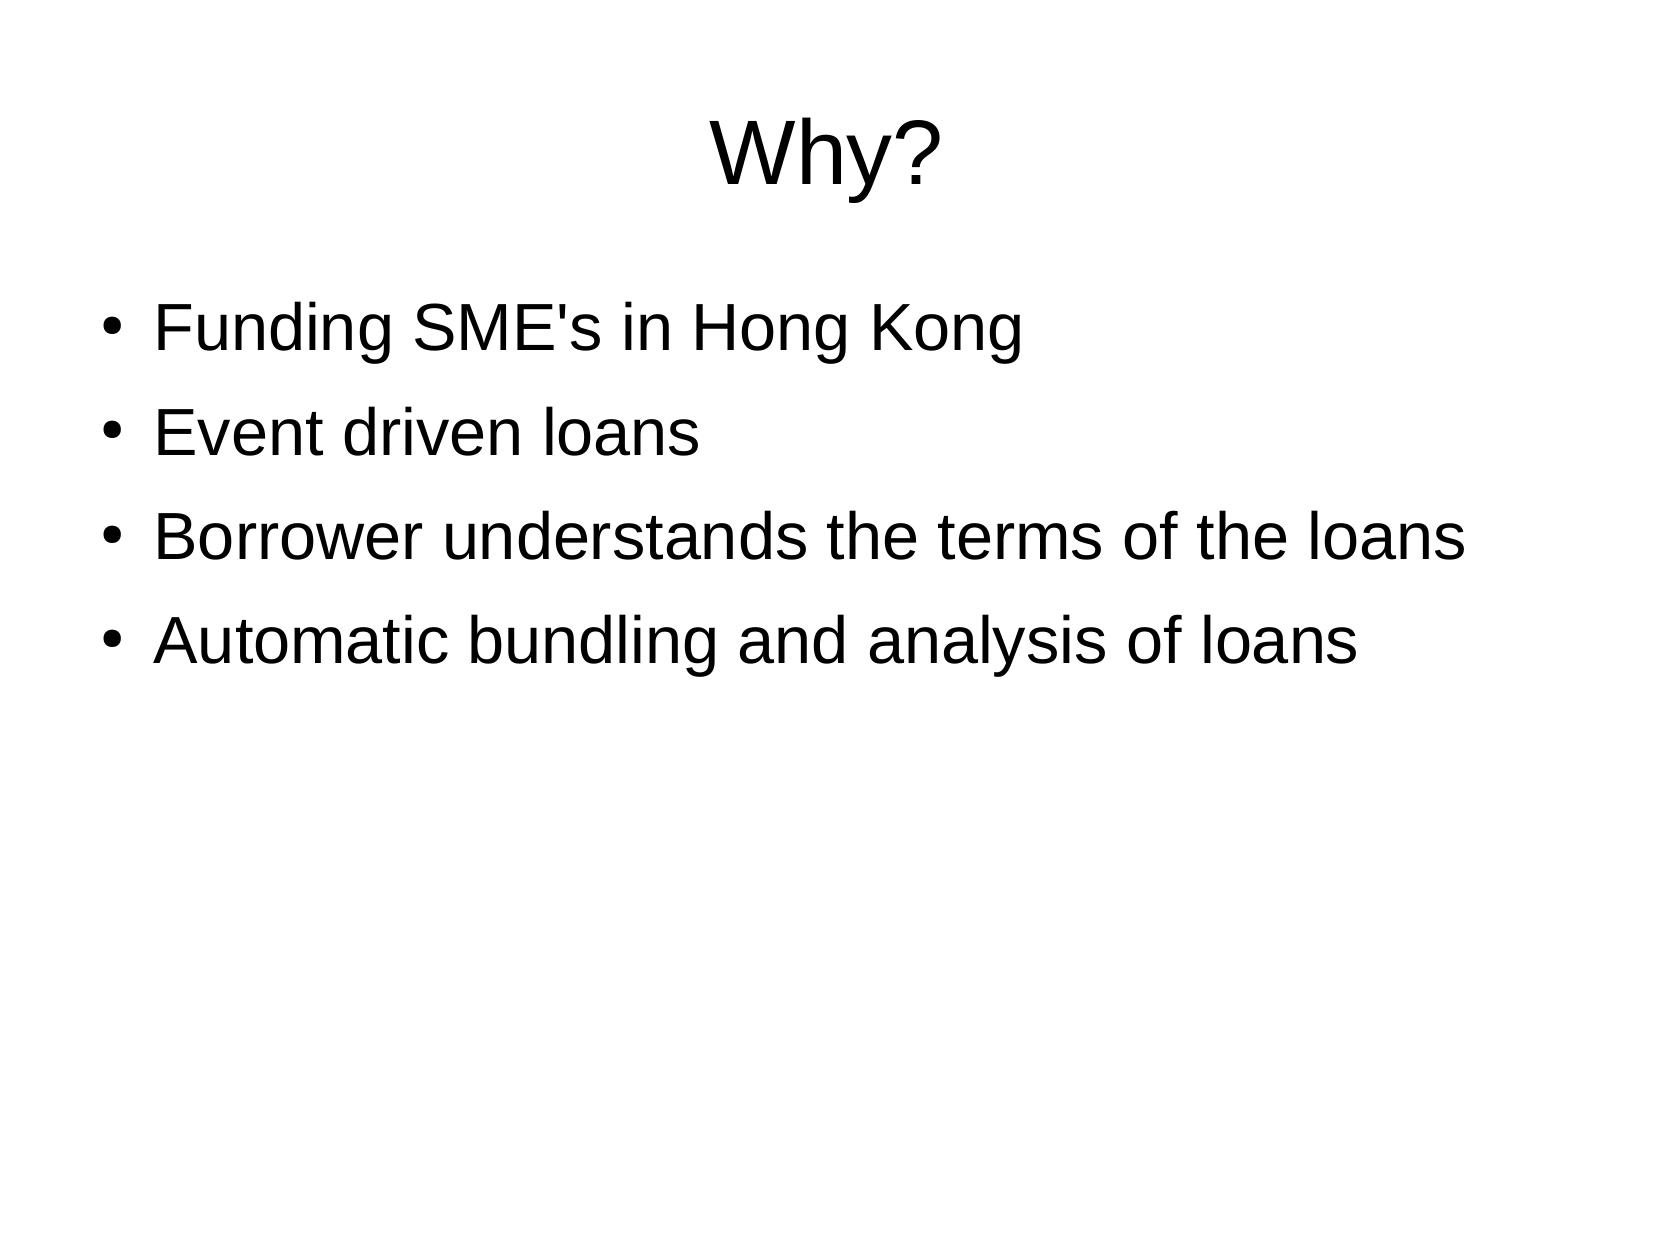

# Why?
Funding SME's in Hong Kong
Event driven loans
Borrower understands the terms of the loans
Automatic bundling and analysis of loans